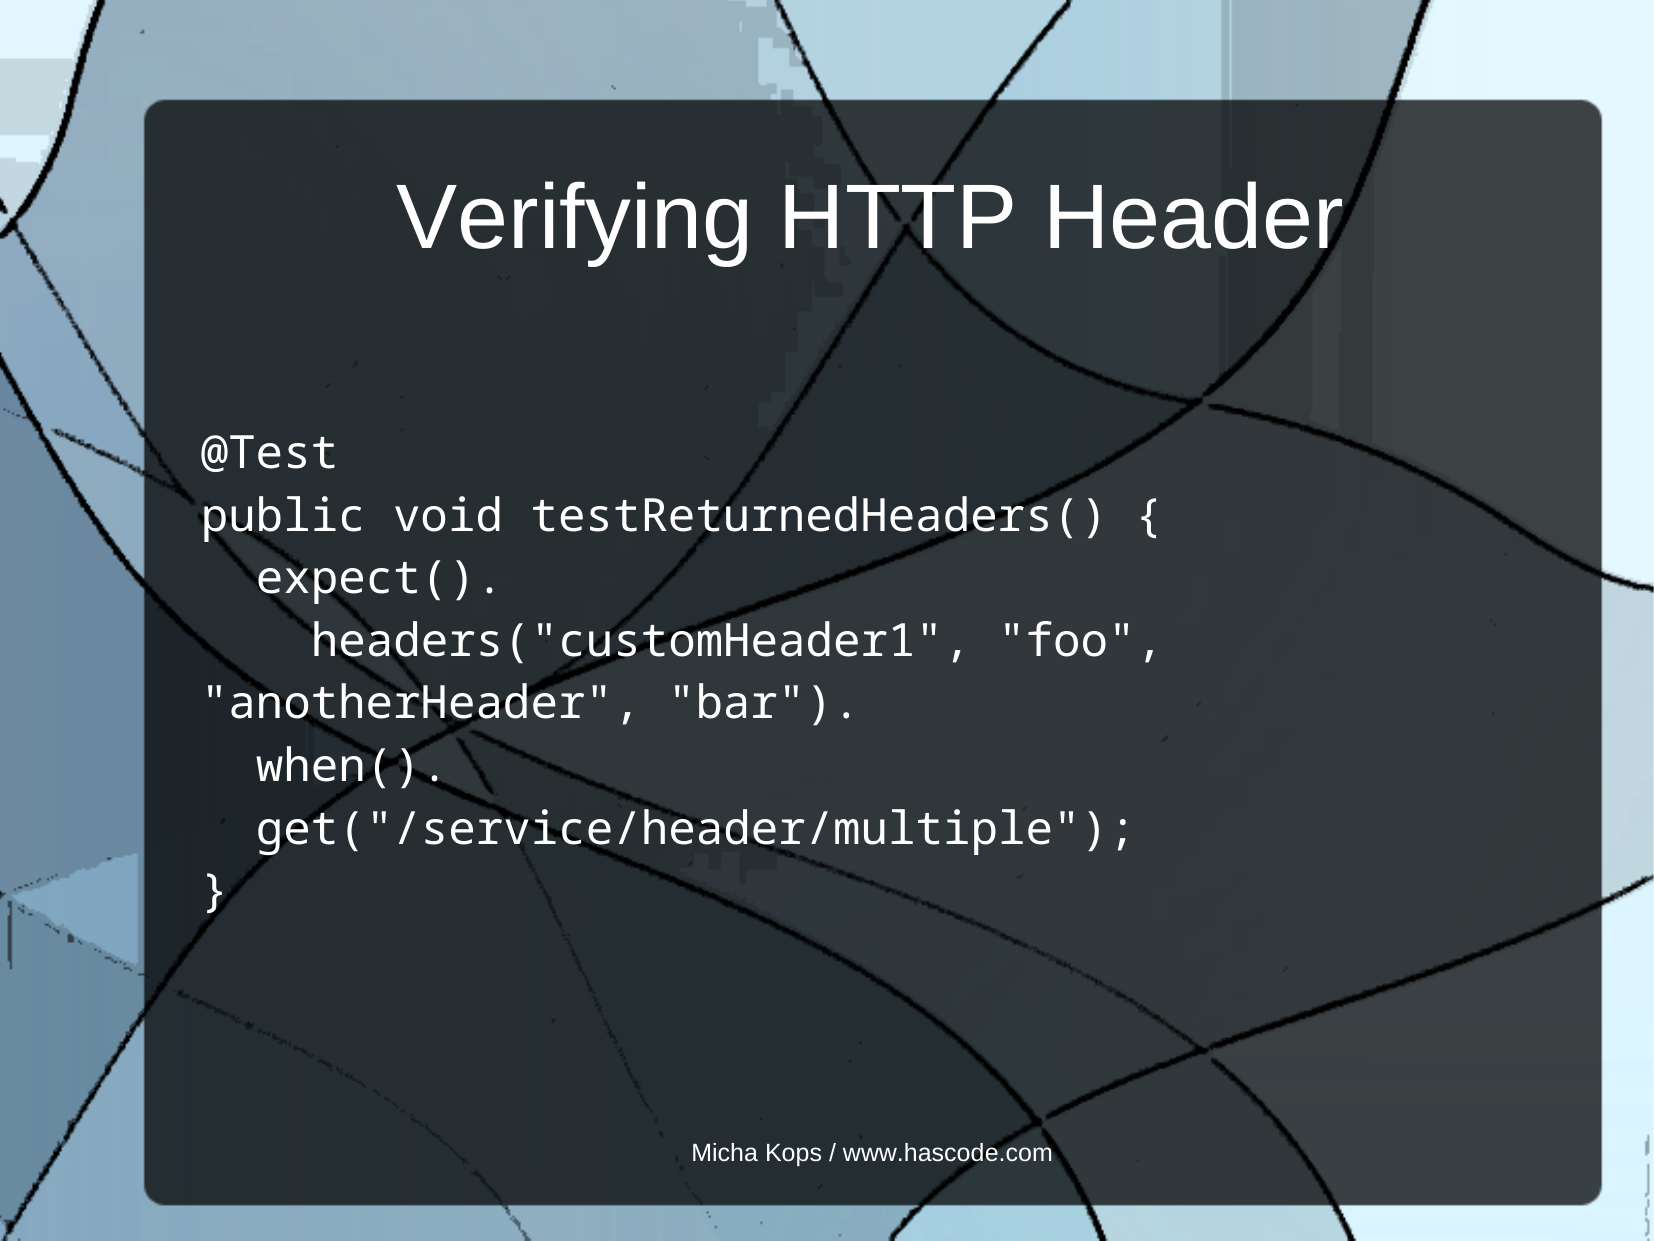

# Verifying HTTP Header
@Test
public void testReturnedHeaders() {
 expect().
 headers("customHeader1", "foo", "anotherHeader", "bar").
 when().
 get("/service/header/multiple");
}